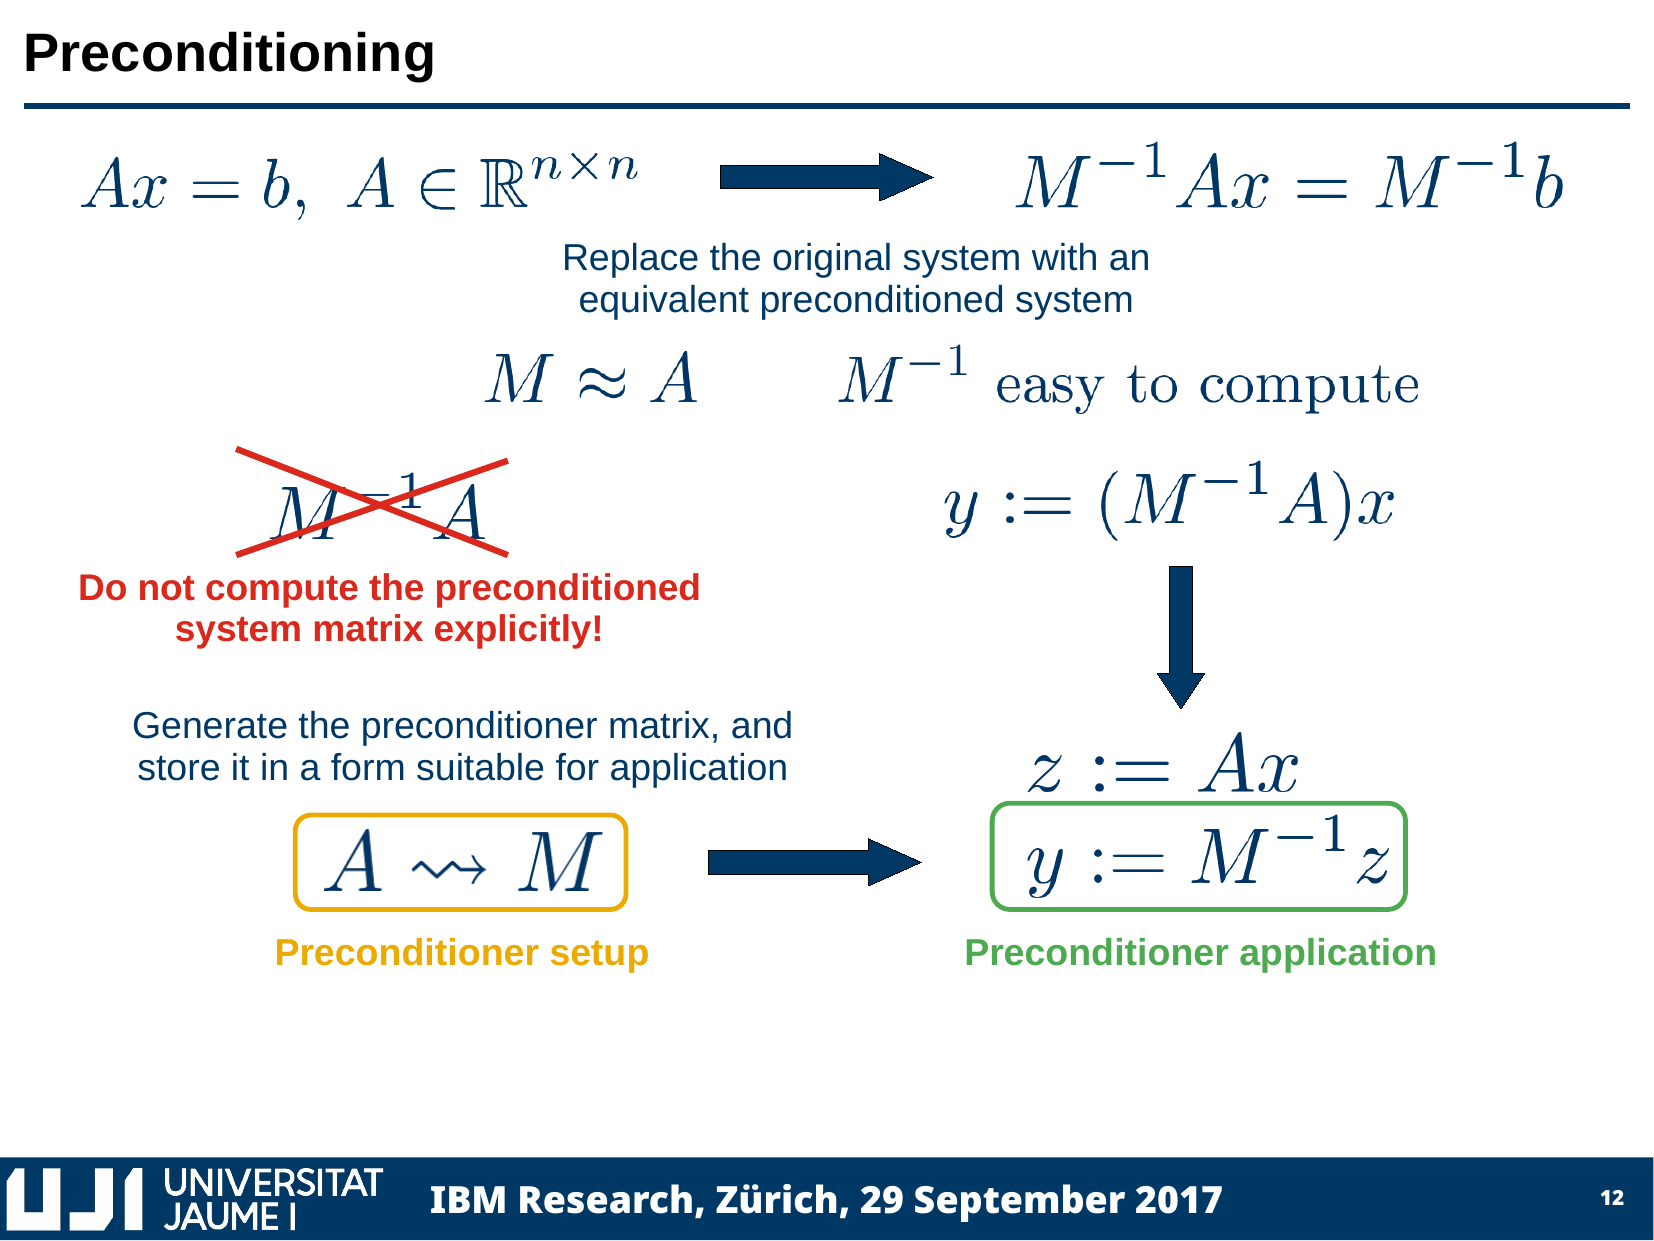

# Preconditioning
Replace the original system with an equivalent preconditioned system
Do not compute the preconditioned system matrix explicitly!
Generate the preconditioner matrix, and store it in a form suitable for application
Preconditioner setup
Preconditioner application
IBM Research, Zürich, 29 September 2017
12